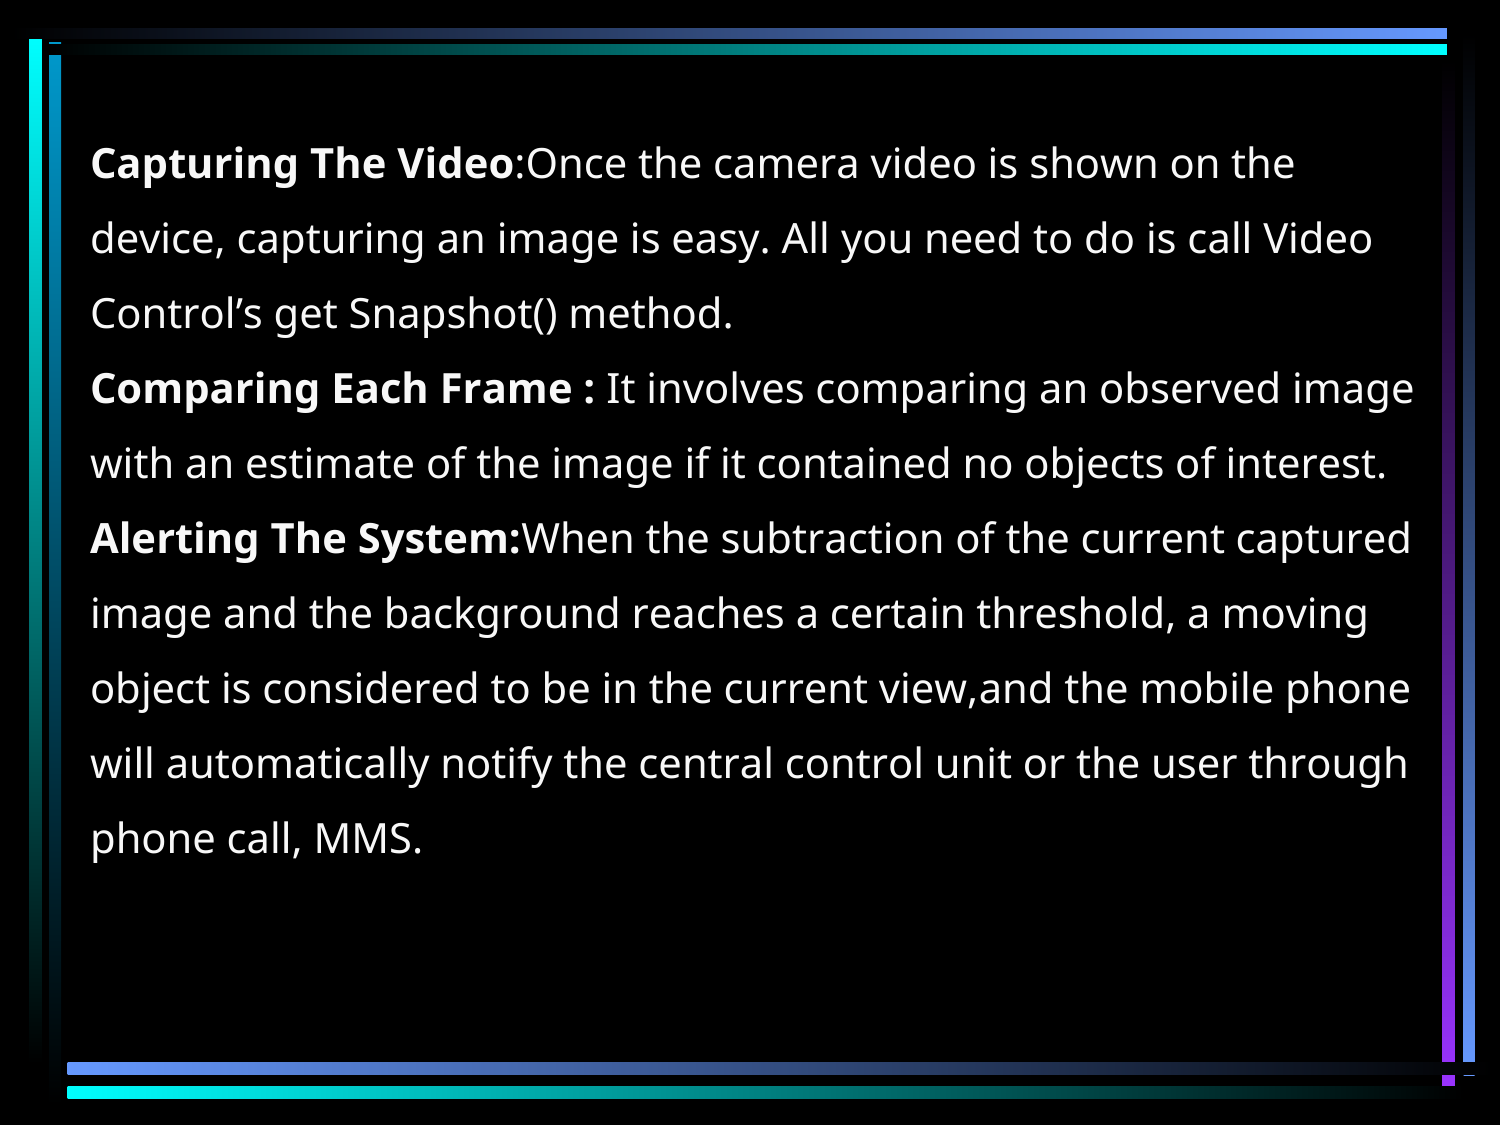

Capturing The Video:Once the camera video is shown on the device, capturing an image is easy. All you need to do is call Video Control’s get Snapshot() method.
Comparing Each Frame : It involves comparing an observed image with an estimate of the image if it contained no objects of interest.
Alerting The System:When the subtraction of the current captured image and the background reaches a certain threshold, a moving object is considered to be in the current view,and the mobile phone will automatically notify the central control unit or the user through phone call, MMS.